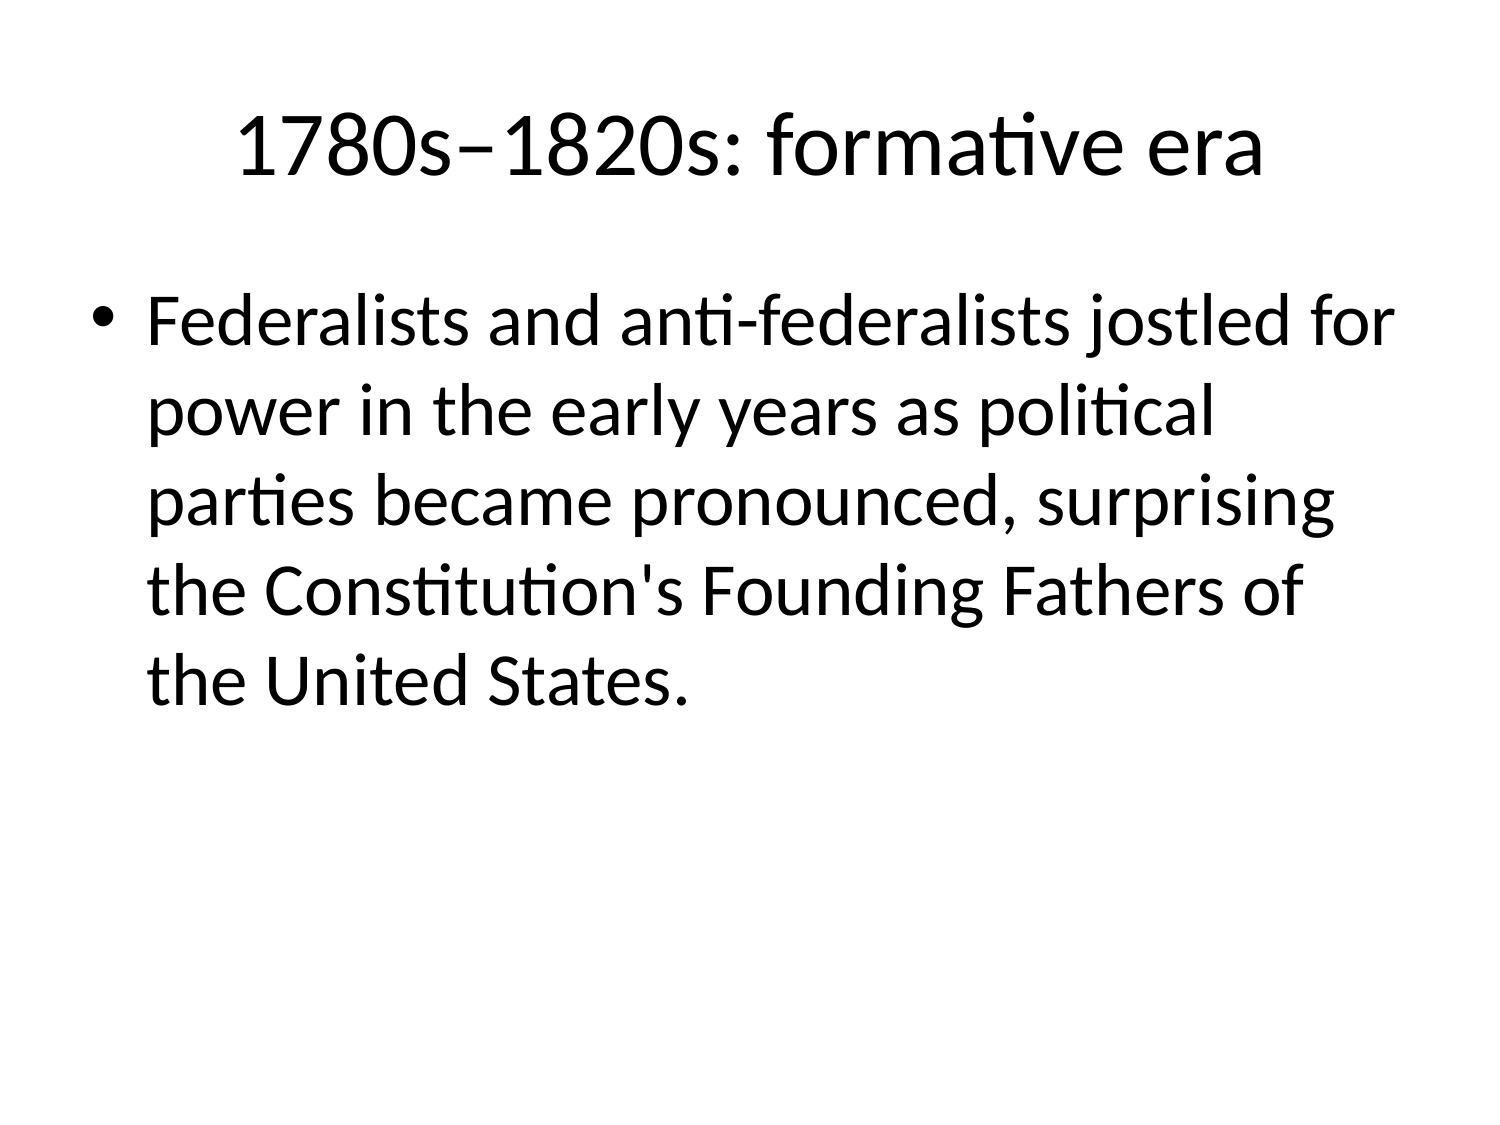

# 1780s–1820s: formative era
Federalists and anti-federalists jostled for power in the early years as political parties became pronounced, surprising the Constitution's Founding Fathers of the United States.